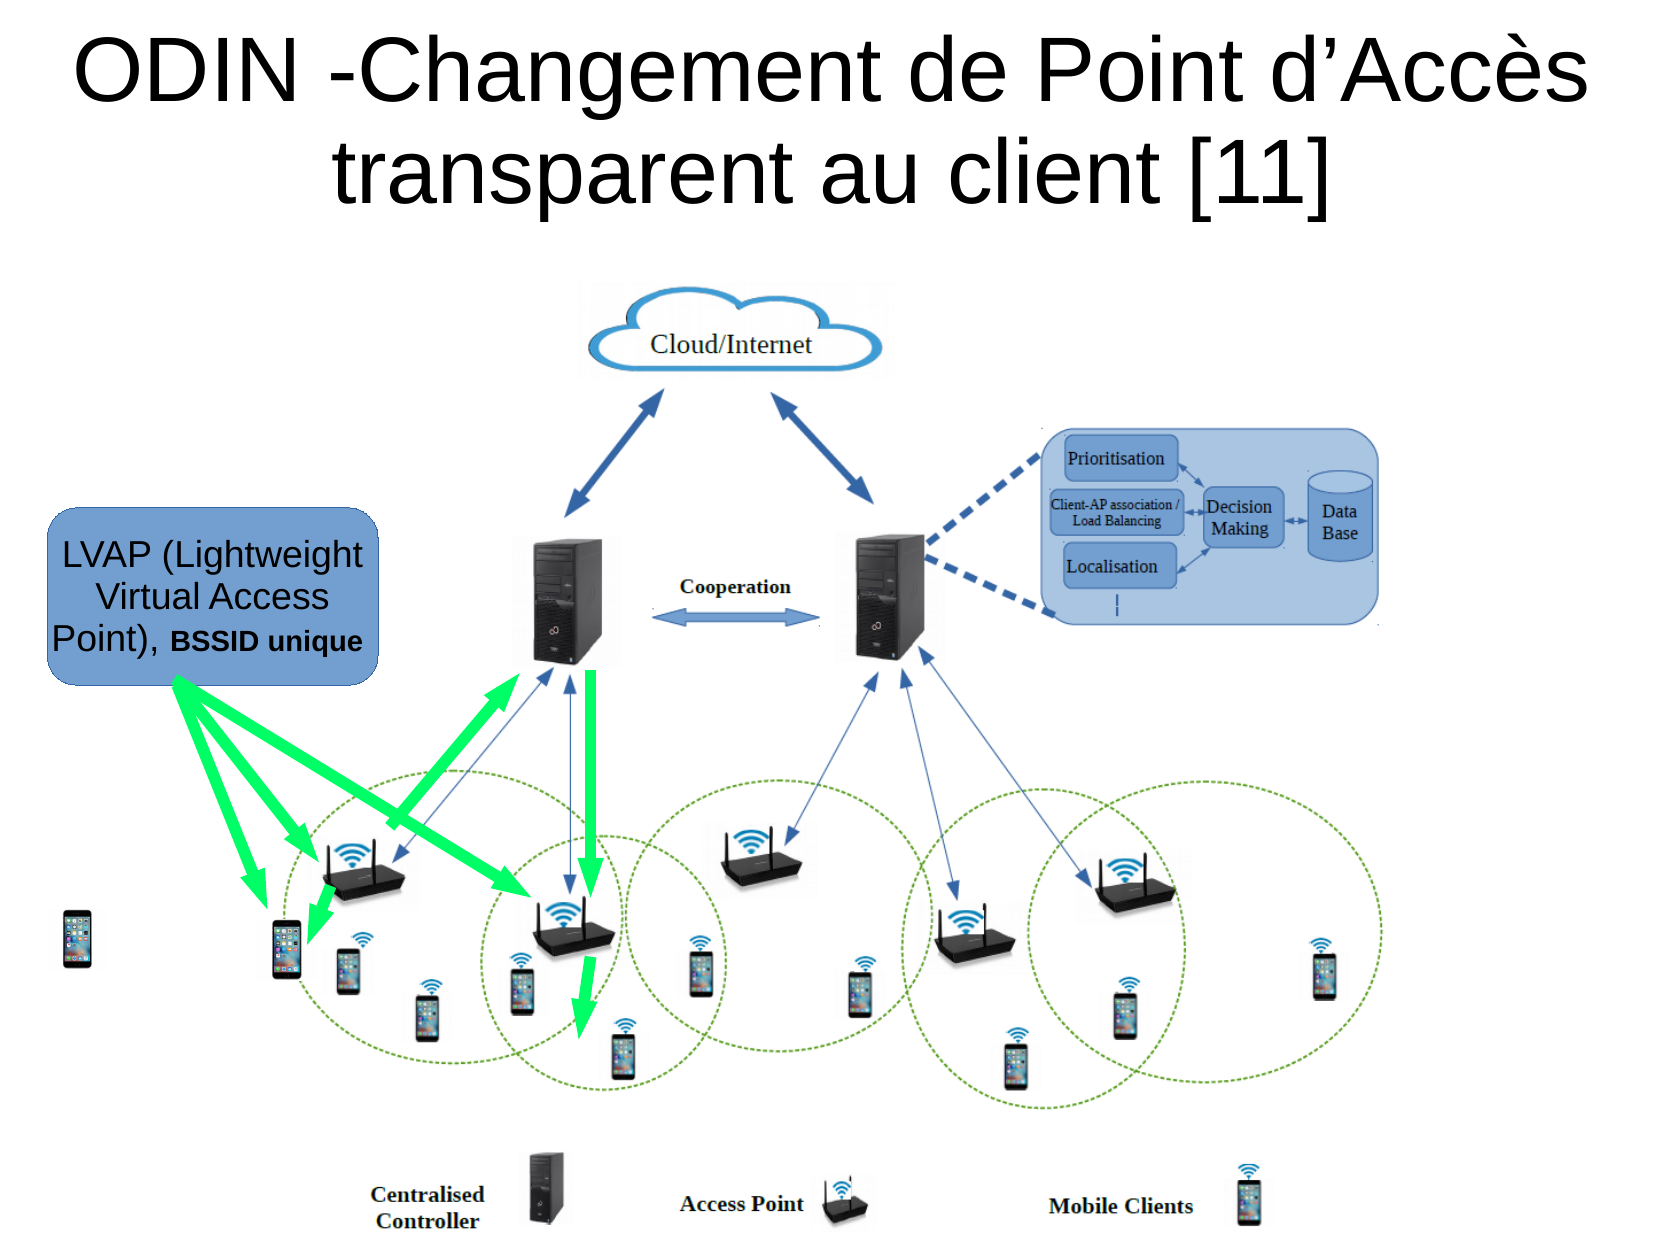

# ODIN -Changement de Point d’Accès transparent au client [11]
LVAP (Lightweight
 Virtual Access
Point), BSSID unique